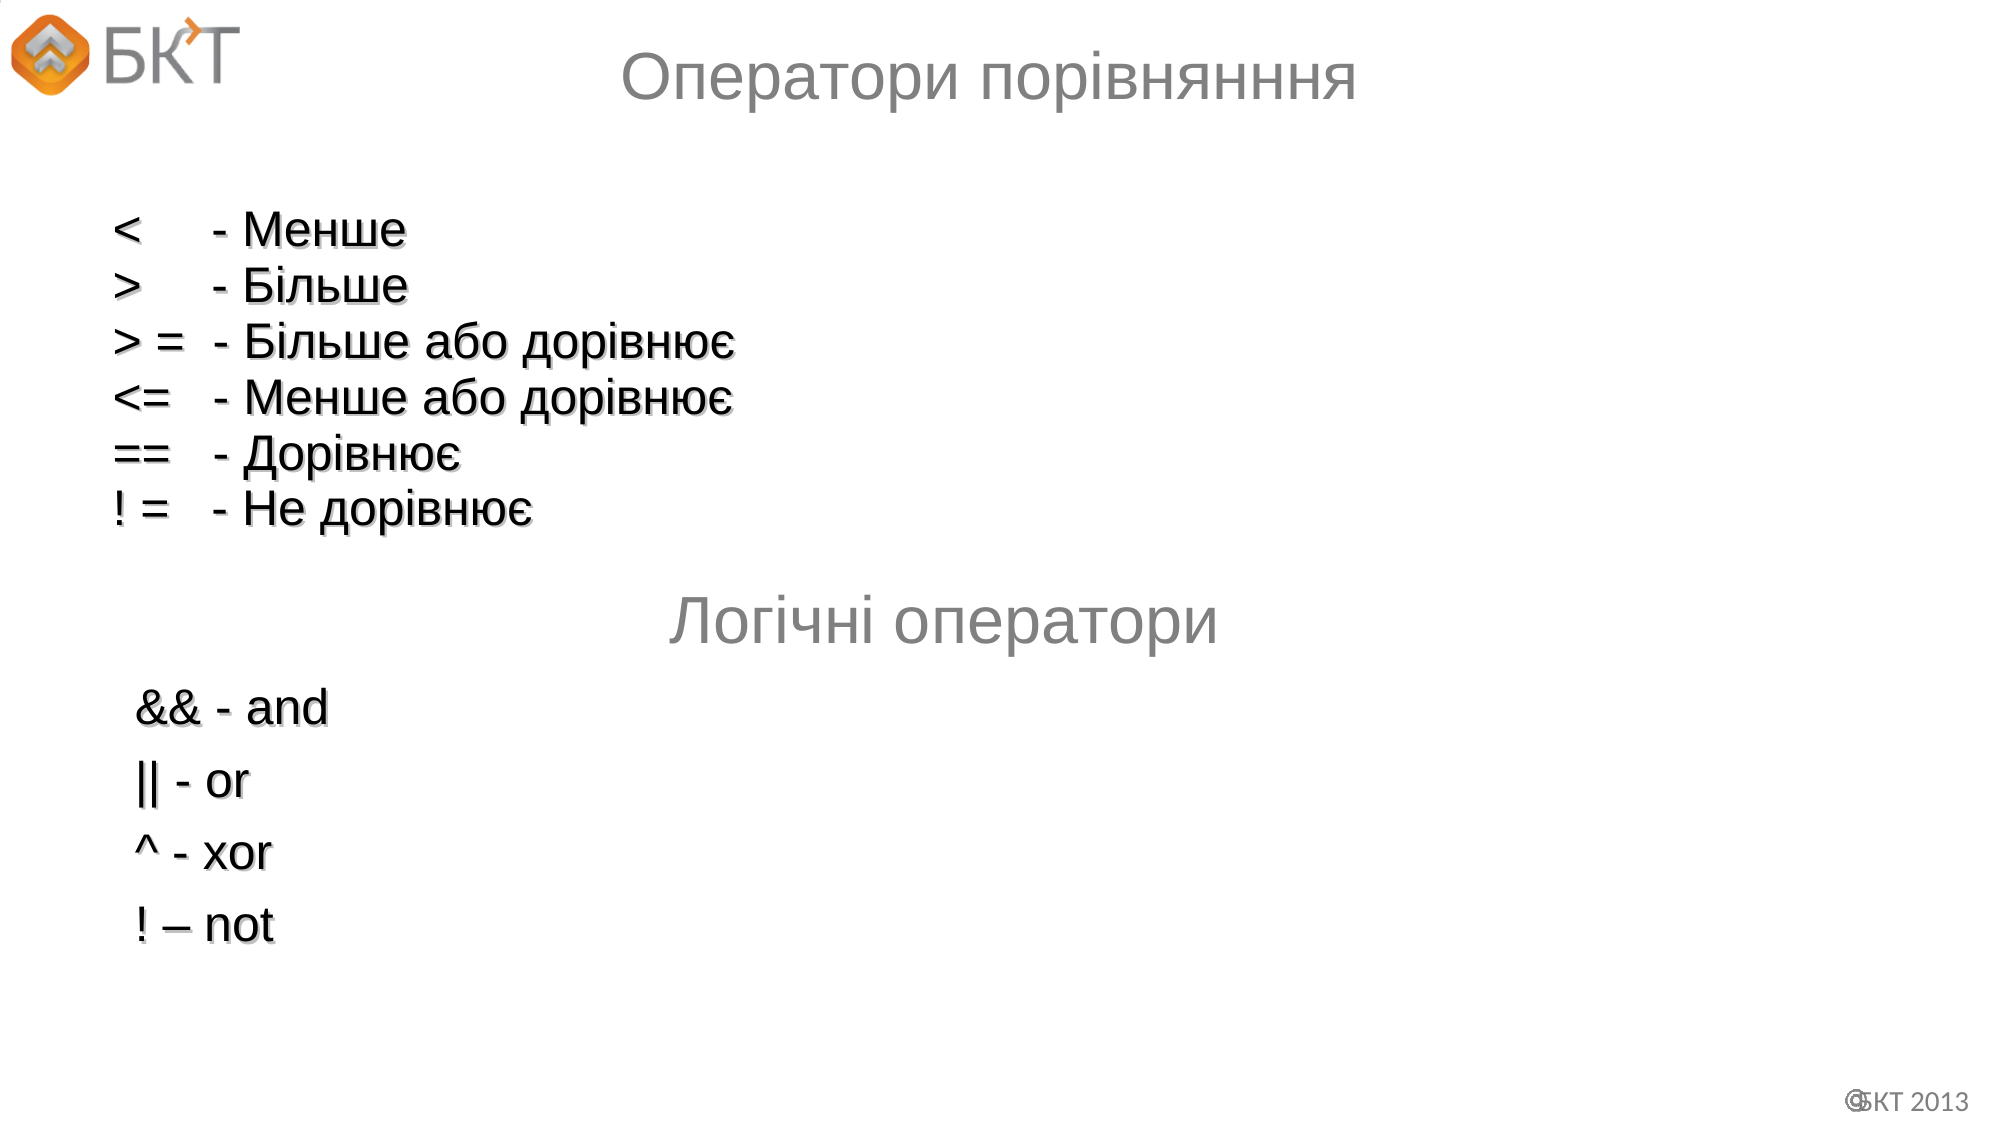

Оператори порівнянння
< - Менше
> - Більше
> = - Більше або дорівнює
<= - Менше або дорівнює
== - Дорівнює
! = - Не дорівнює
Логічні оператори
&& - and
|| - or
^ - xor
! – not
БКТ 2013